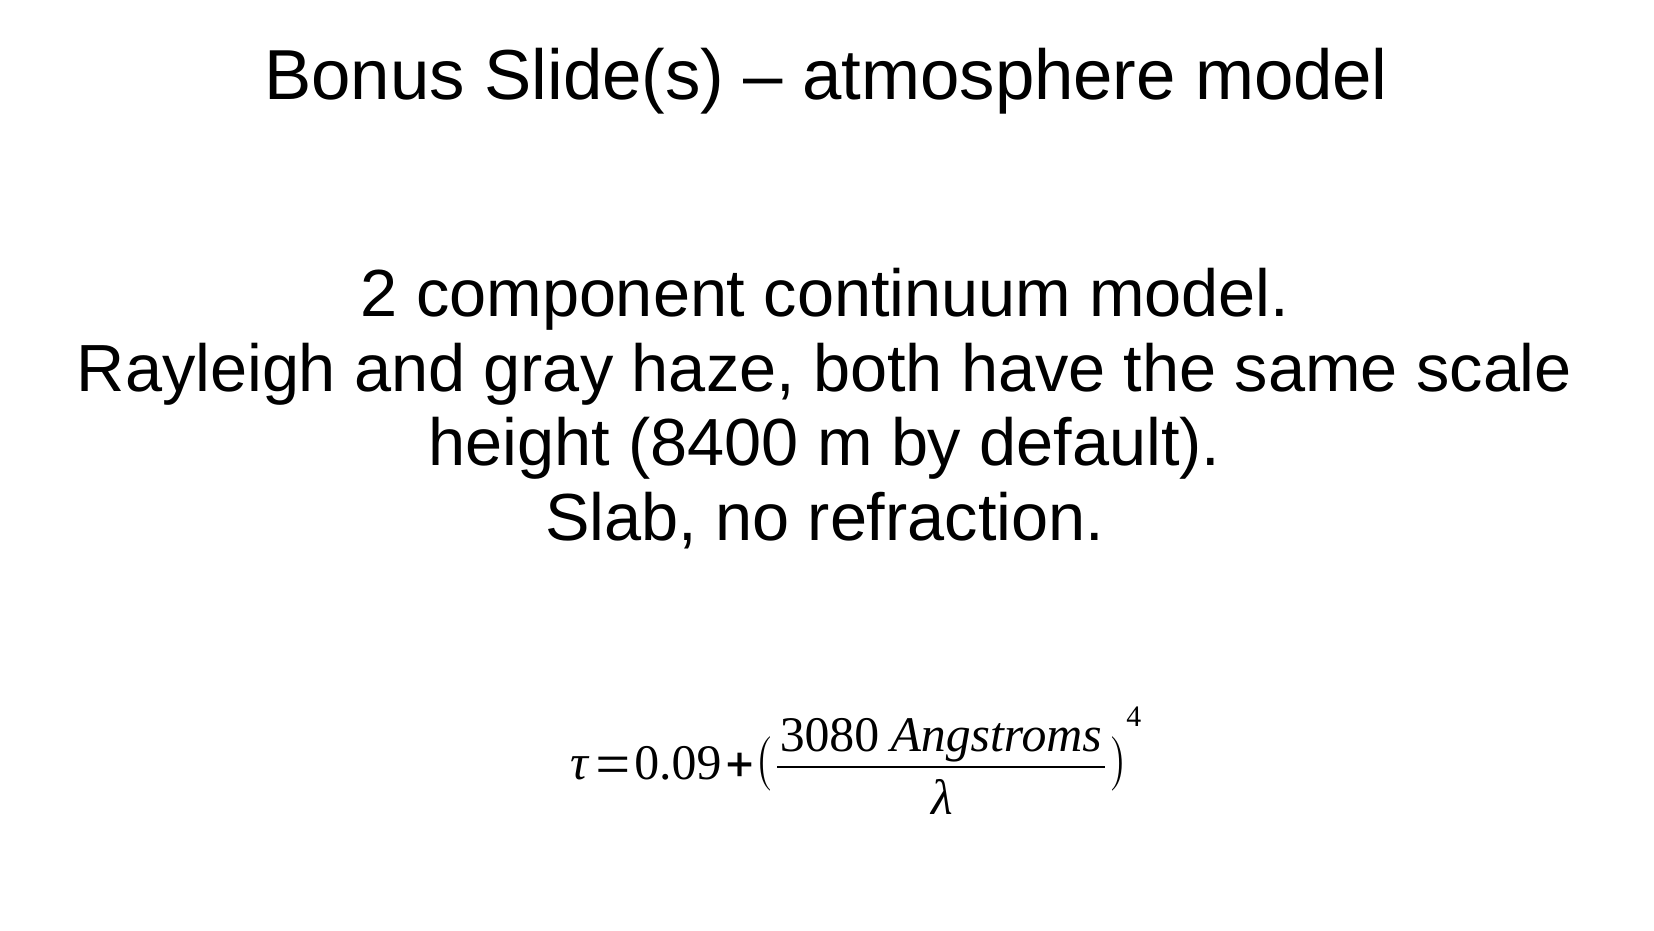

# Bonus Slide(s) – atmosphere model
2 component continuum model.
Rayleigh and gray haze, both have the same scale height (8400 m by default).
Slab, no refraction.